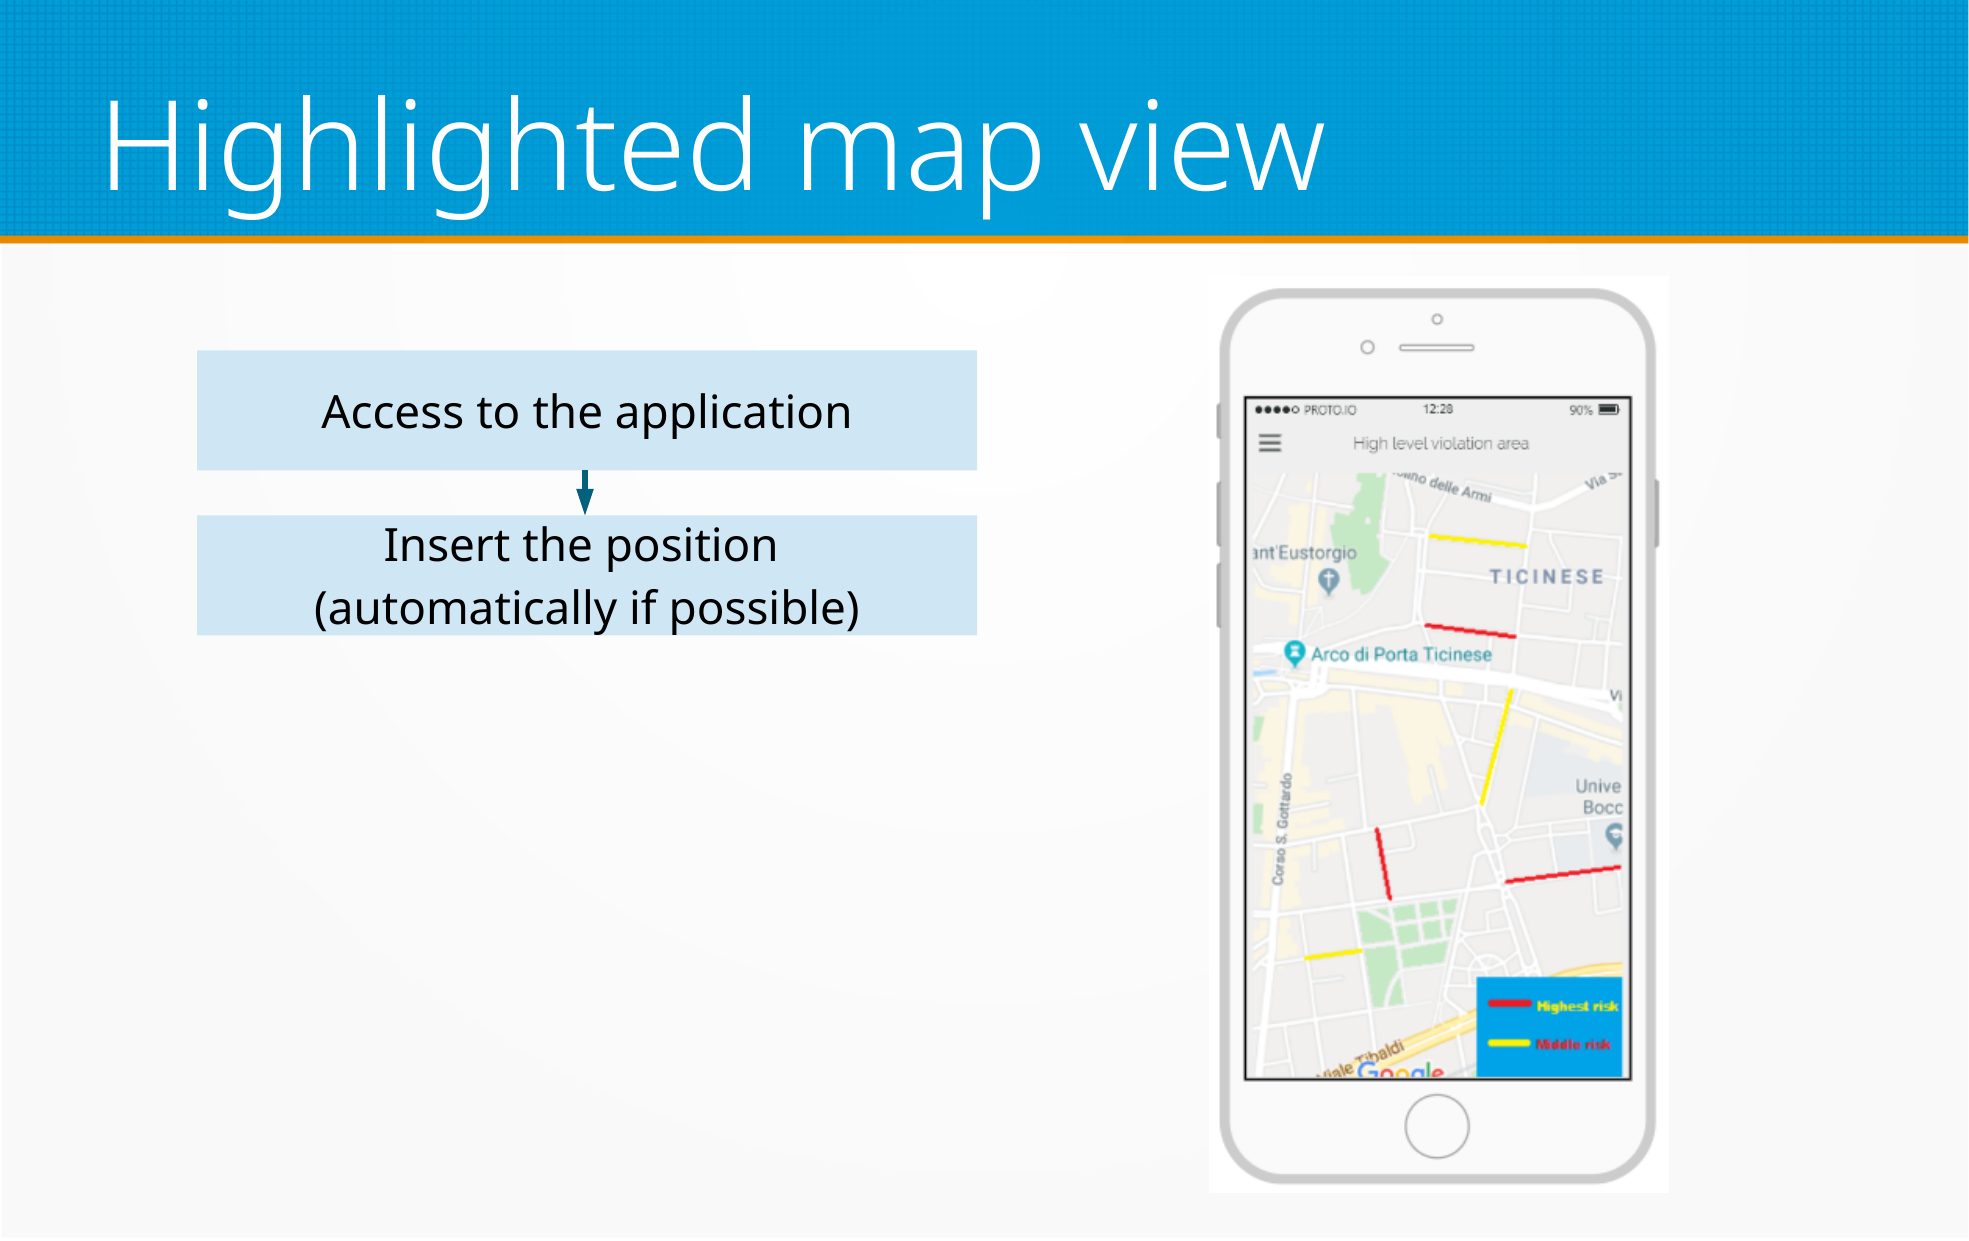

# Highlighted map view
Access to the application
Insert the position
(automatically if possible)